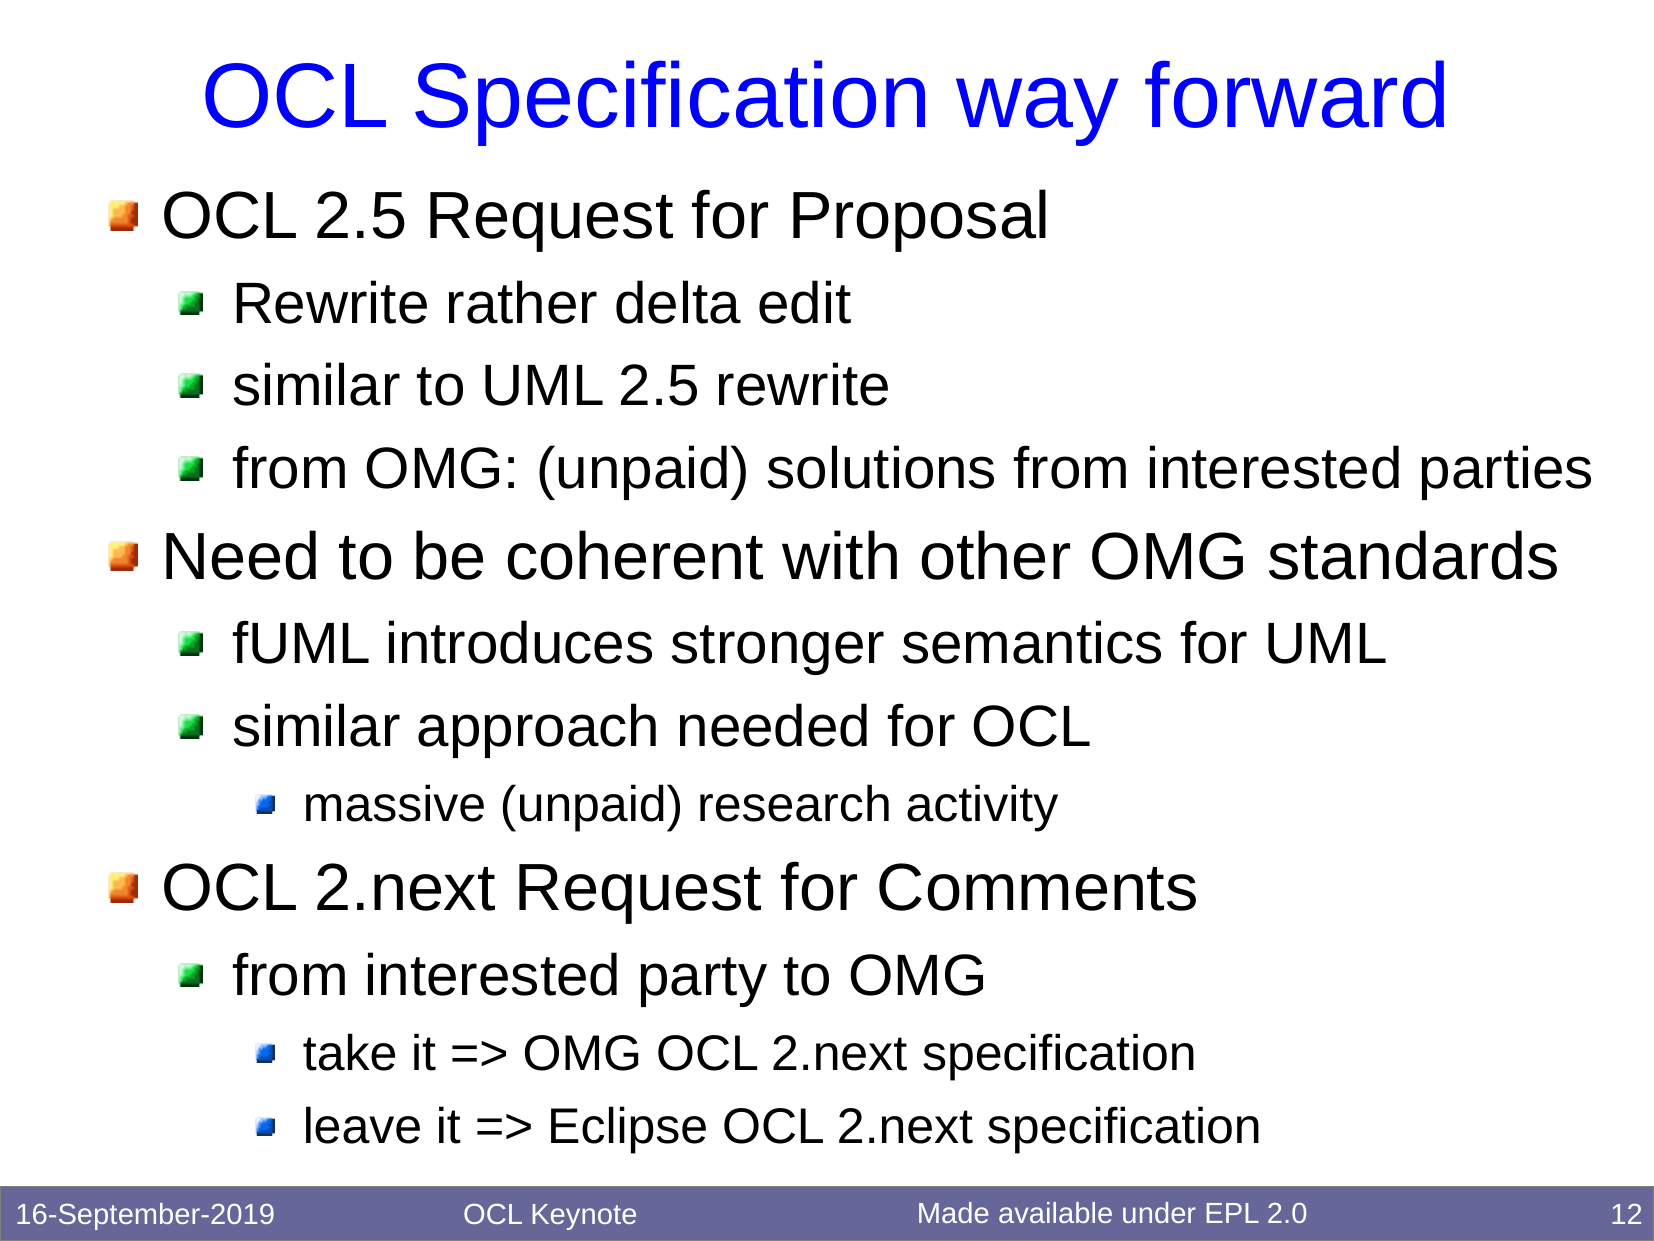

# OCL Specification way forward
OCL 2.5 Request for Proposal
Rewrite rather delta edit
similar to UML 2.5 rewrite
from OMG: (unpaid) solutions from interested parties
Need to be coherent with other OMG standards
fUML introduces stronger semantics for UML
similar approach needed for OCL
massive (unpaid) research activity
OCL 2.next Request for Comments
from interested party to OMG
take it => OMG OCL 2.next specification
leave it => Eclipse OCL 2.next specification
16-September-2019
OCL Keynote
12